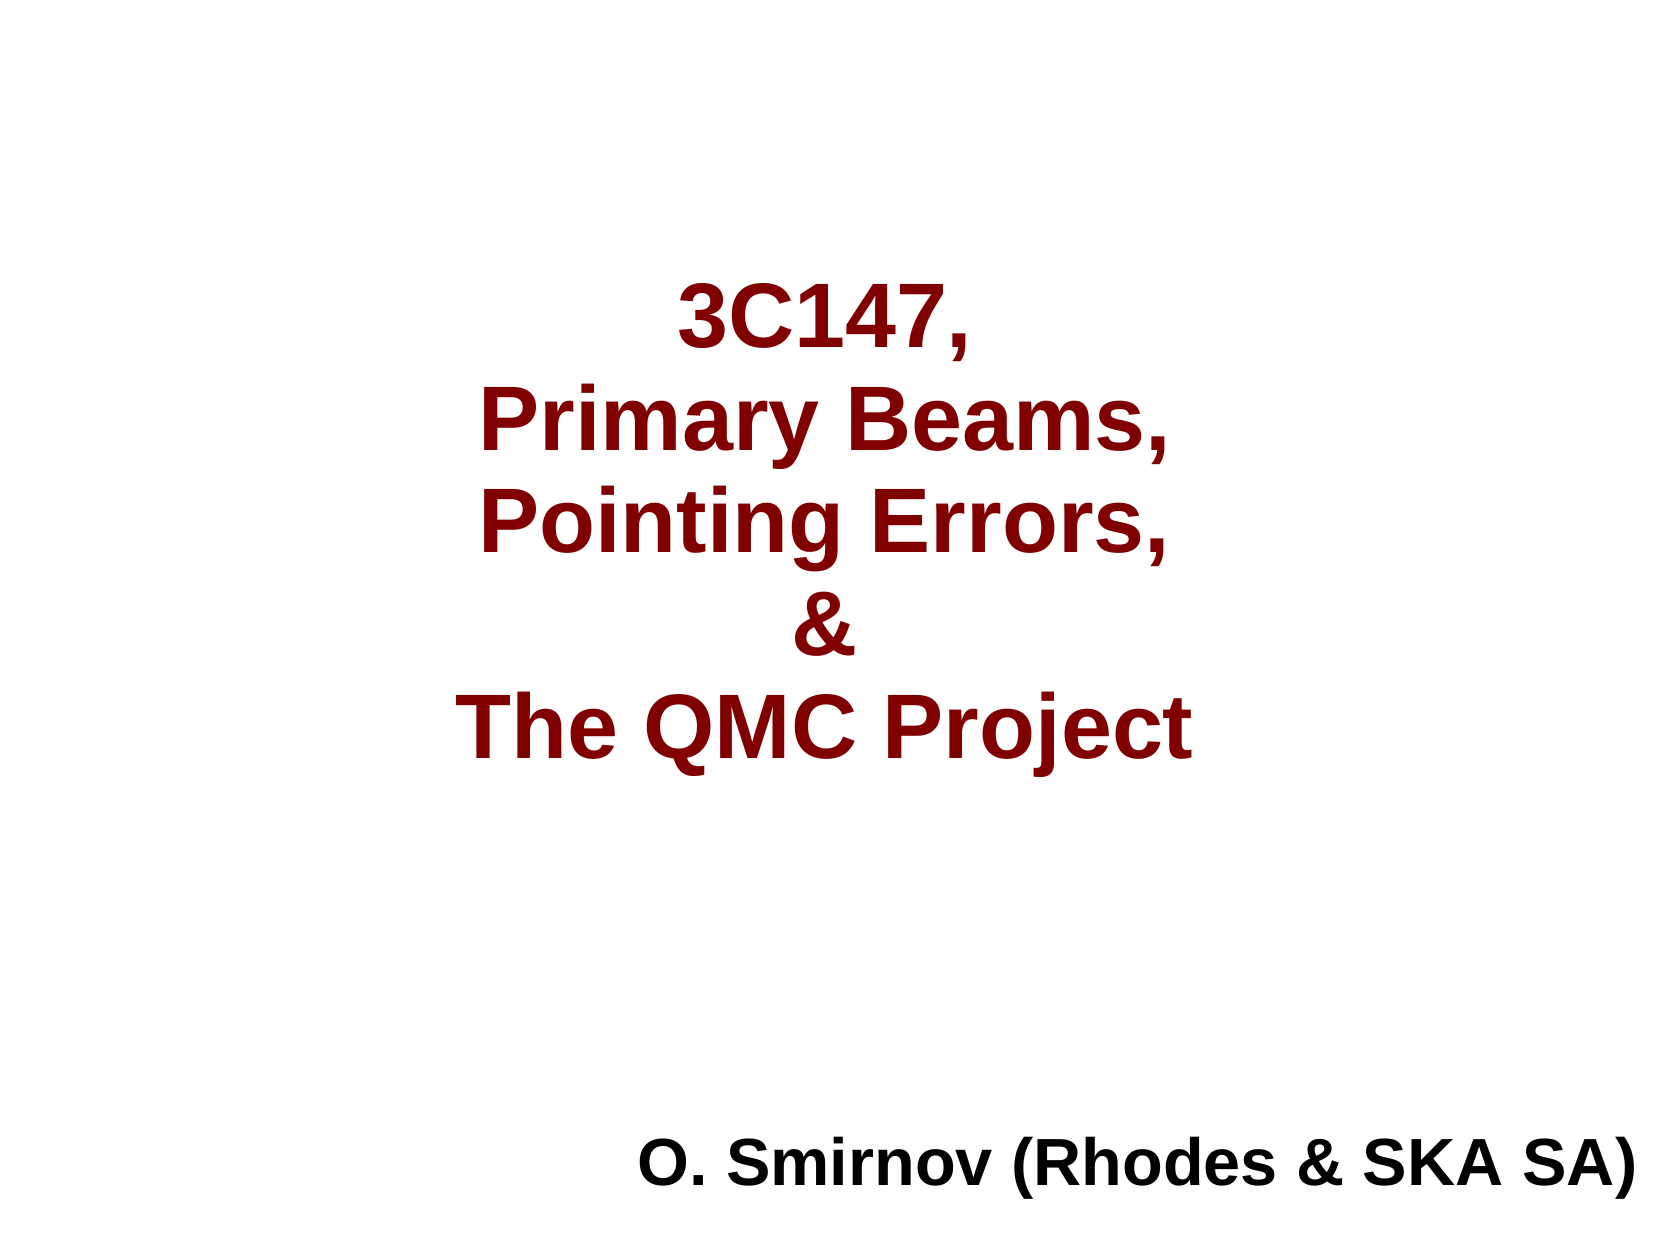

# 3C147, Primary Beams, Pointing Errors, & The QMC Project
O. Smirnov (Rhodes & SKA SA)